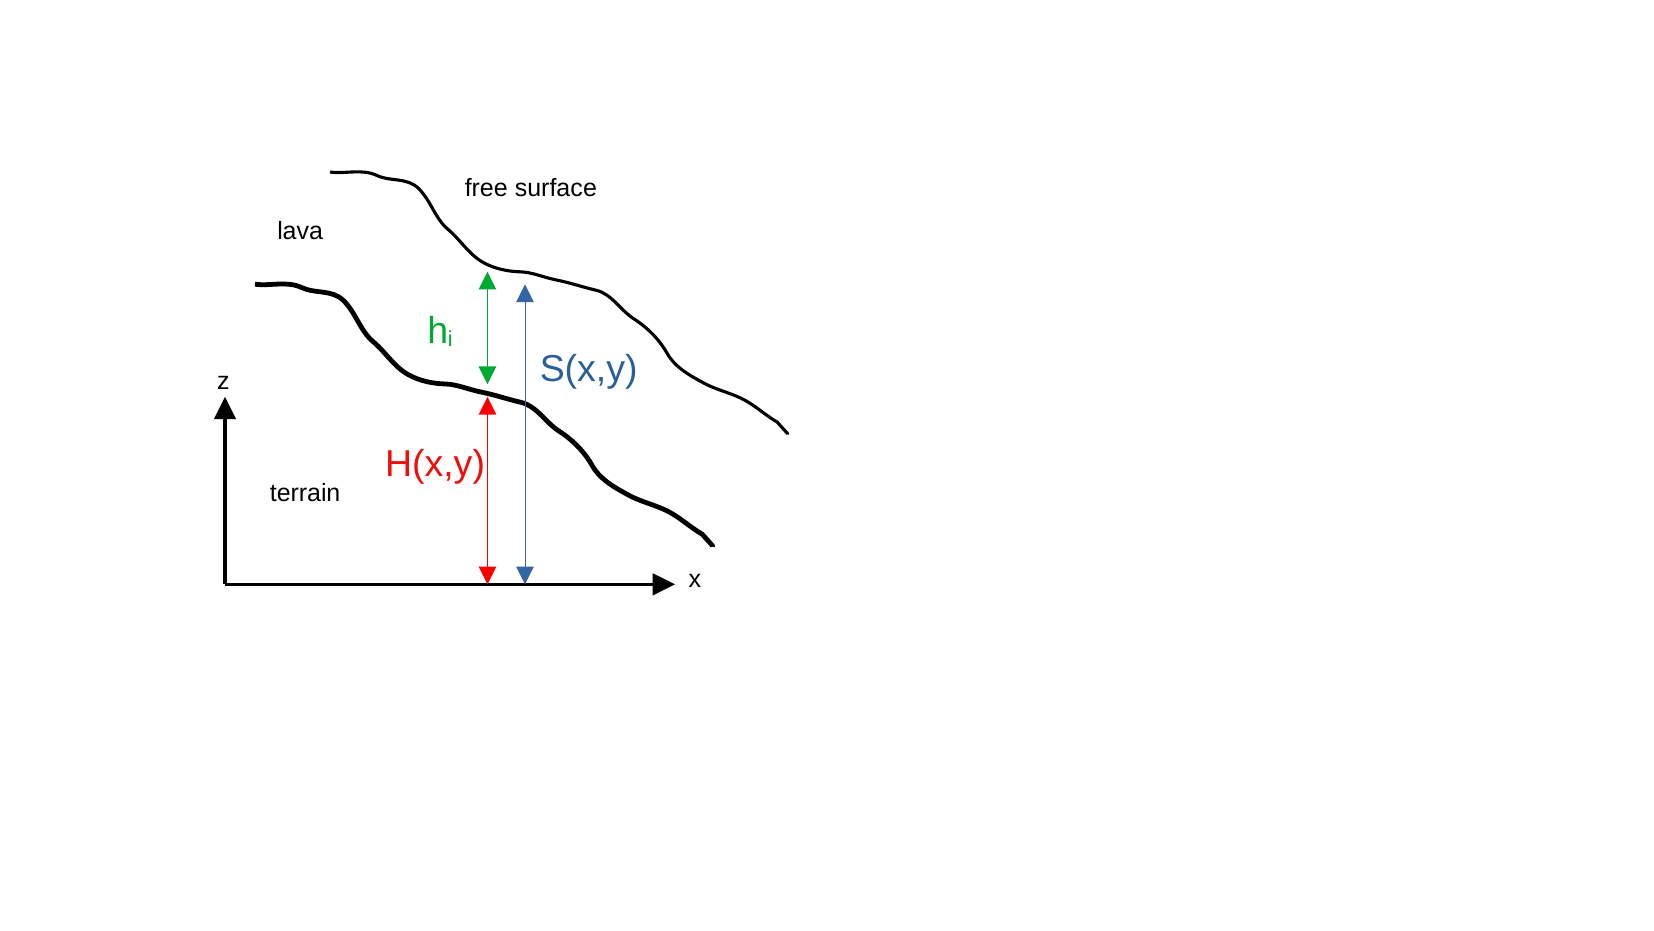

free surface
lava
hi
S(x,y)
z
H(x,y)
terrain
x